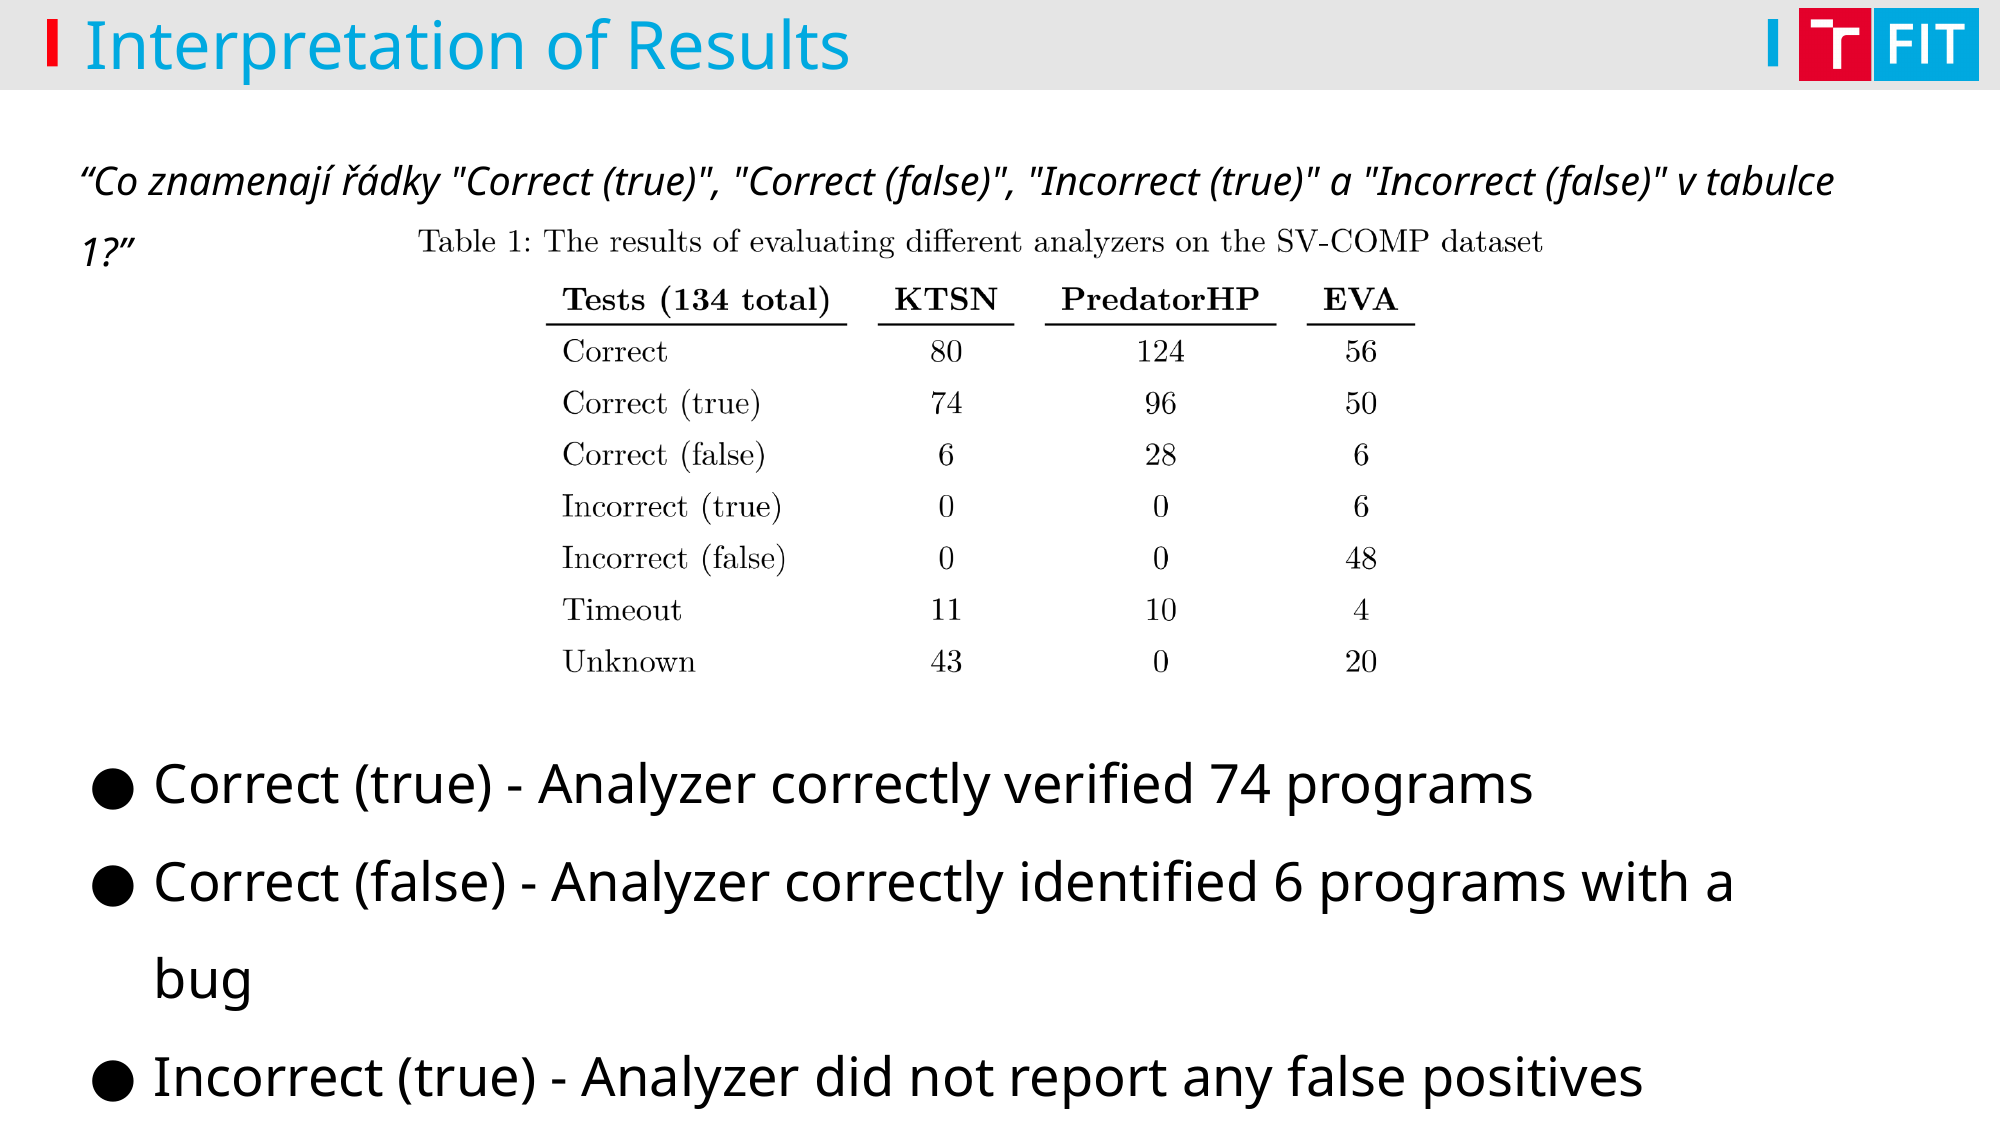

# Interpretation of Results
“Co znamenají řádky "Correct (true)", "Correct (false)", "Incorrect (true)" a "Incorrect (false)" v tabulce 1?”
Correct (true) - Analyzer correctly verified 74 programs
Correct (false) - Analyzer correctly identified 6 programs with a bug
Incorrect (true) - Analyzer did not report any false positives
Incorrect (false) - Analyzer did not report any false negatives